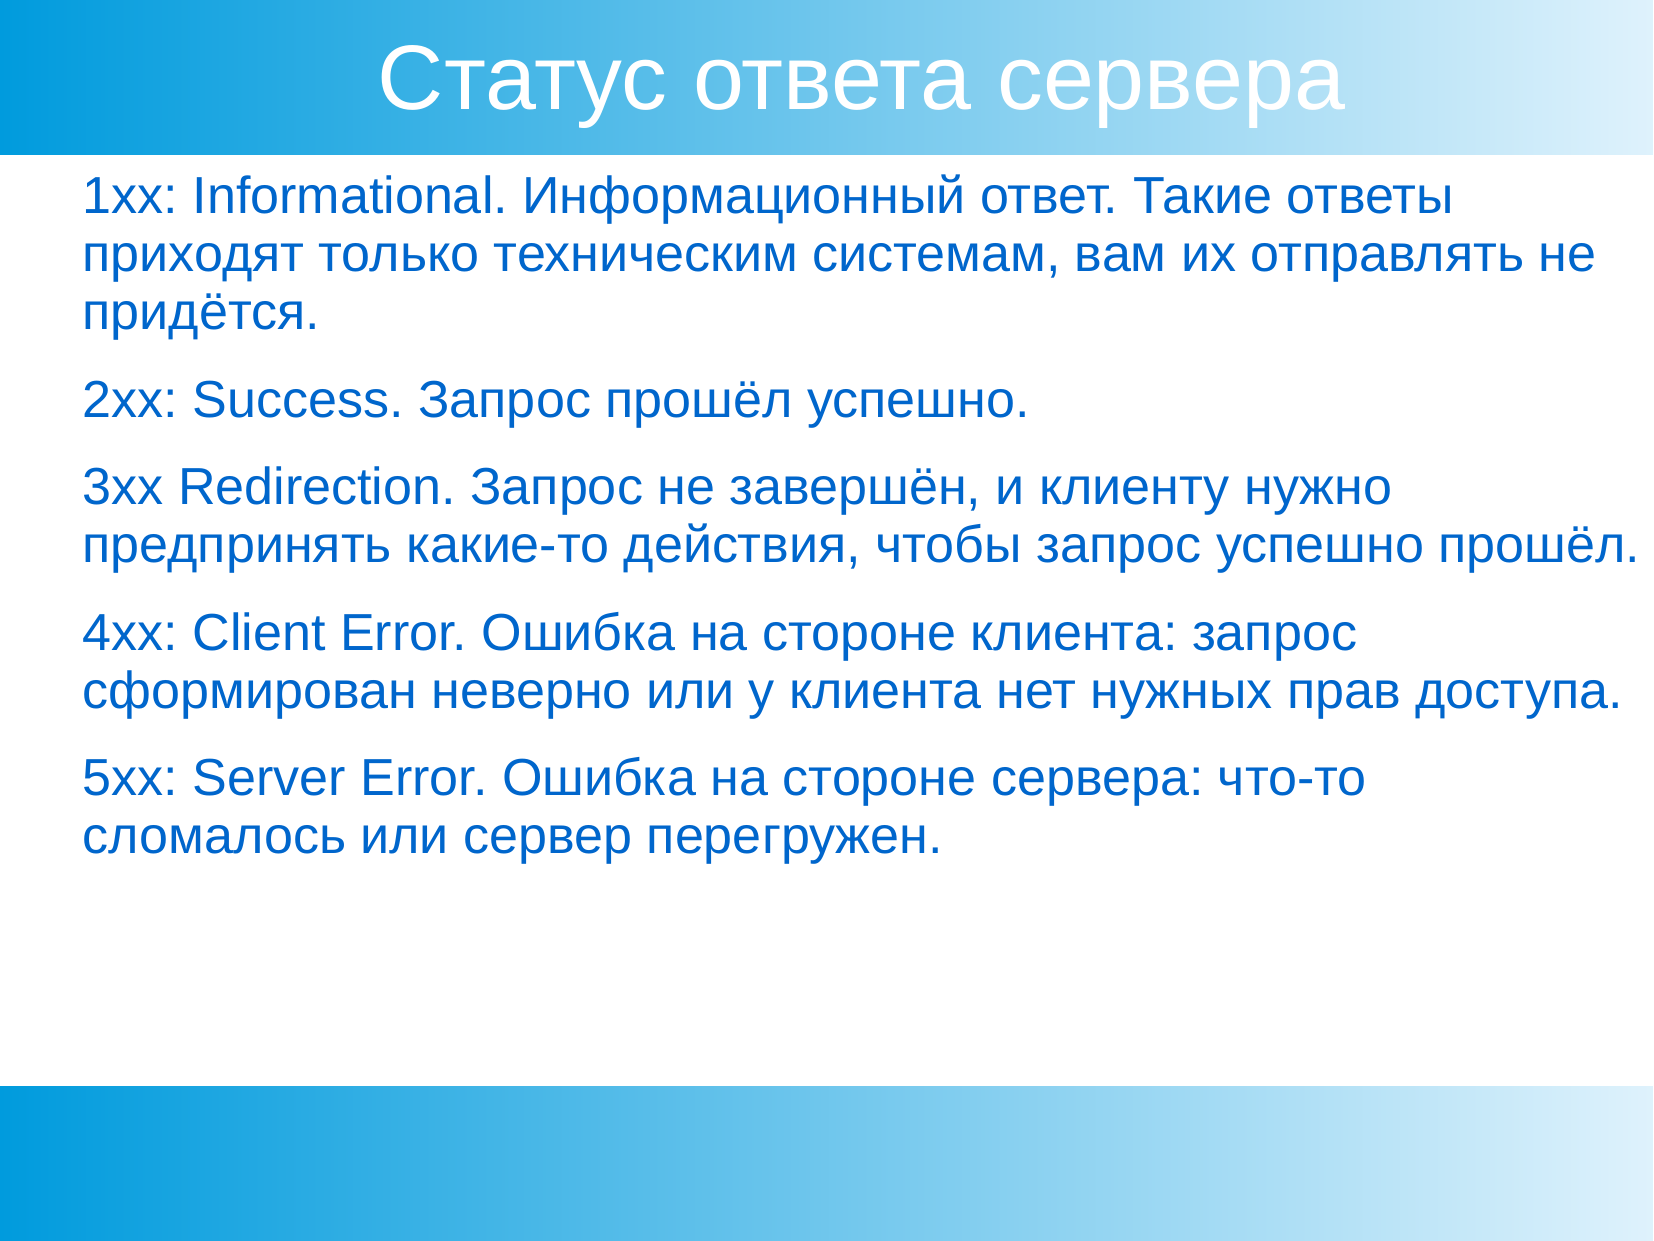

# Статус ответа сервера
1xx: Informational. Информационный ответ. Такие ответы приходят только техническим системам, вам их отправлять не придётся.
2xx: Success. Запрос прошёл успешно.
3xx Redirection. Запрос не завершён, и клиенту нужно предпринять какие-то действия, чтобы запрос успешно прошёл.
4xx: Client Error. Ошибка на стороне клиента: запрос сформирован неверно или у клиента нет нужных прав доступа.
5xx: Server Error. Ошибка на стороне сервера: что-то сломалось или сервер перегружен.